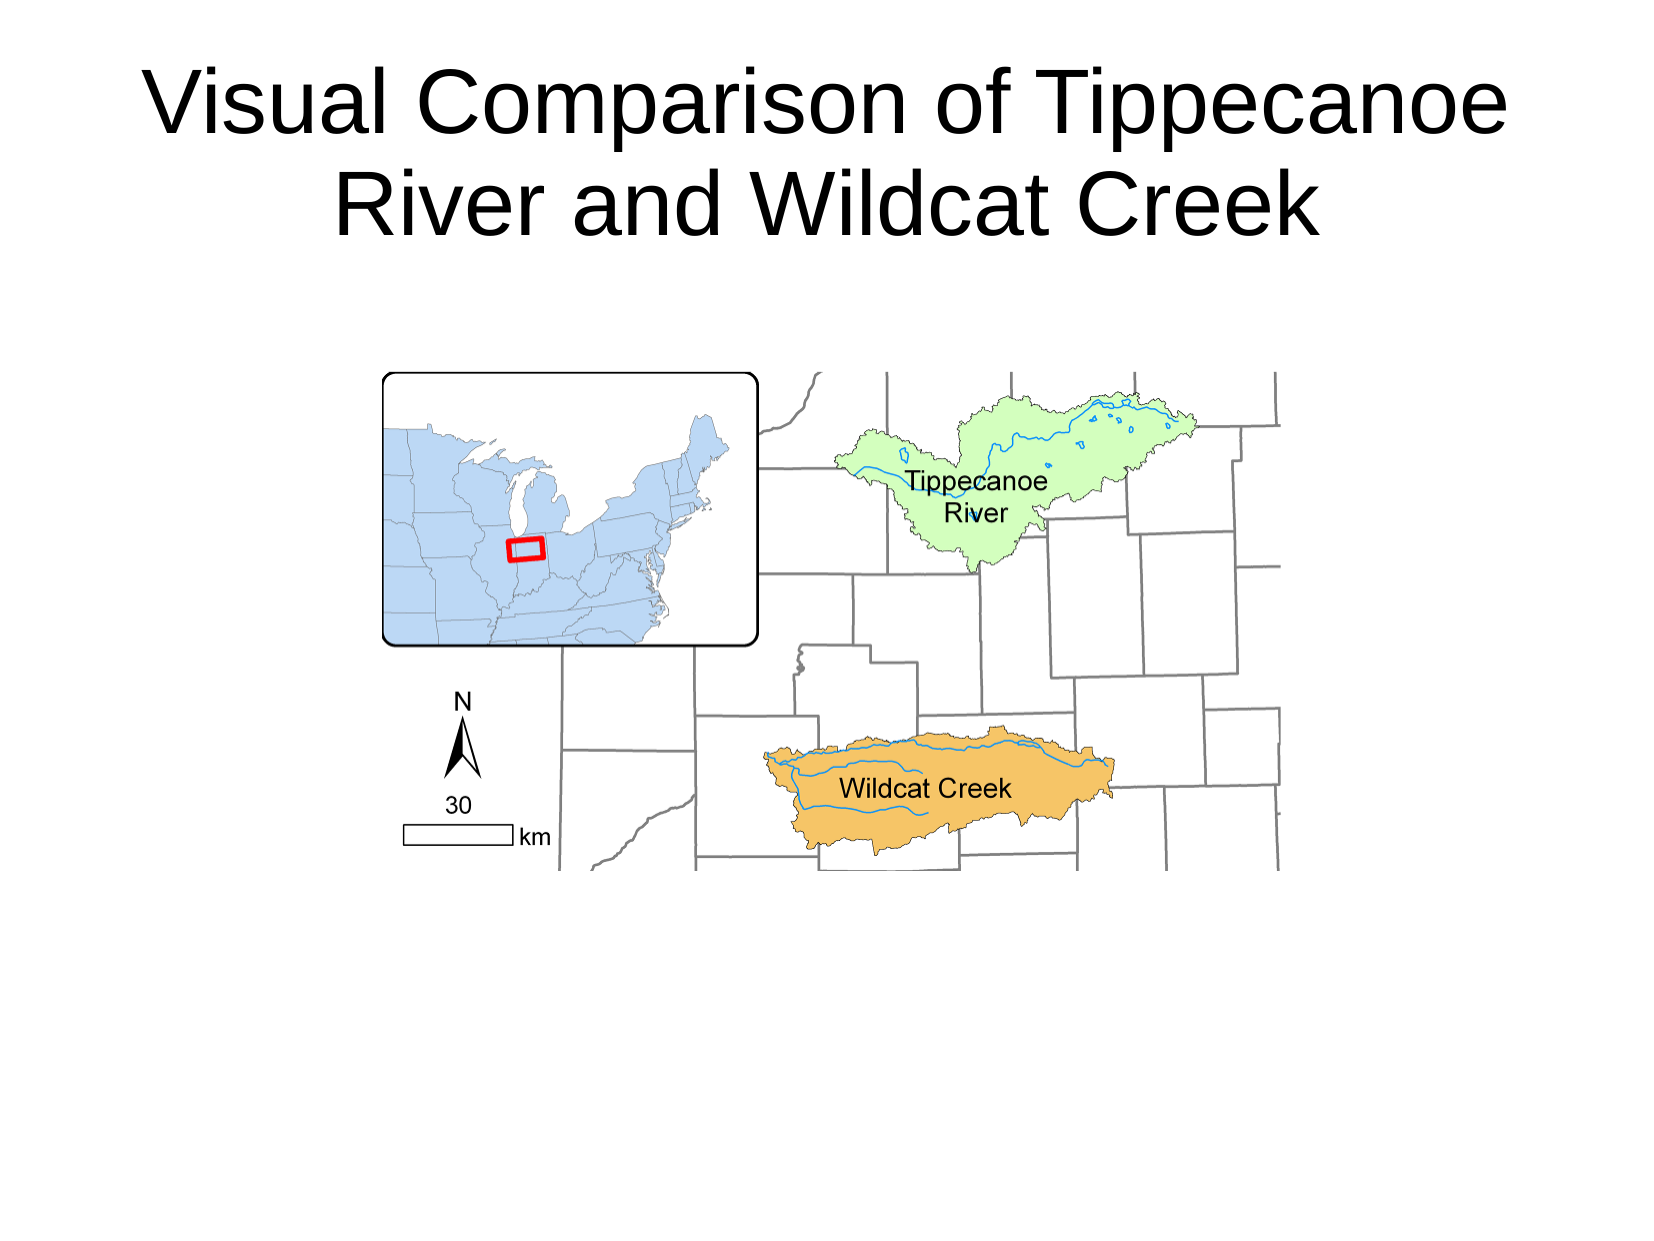

# Visual Comparison of Tippecanoe River and Wildcat Creek